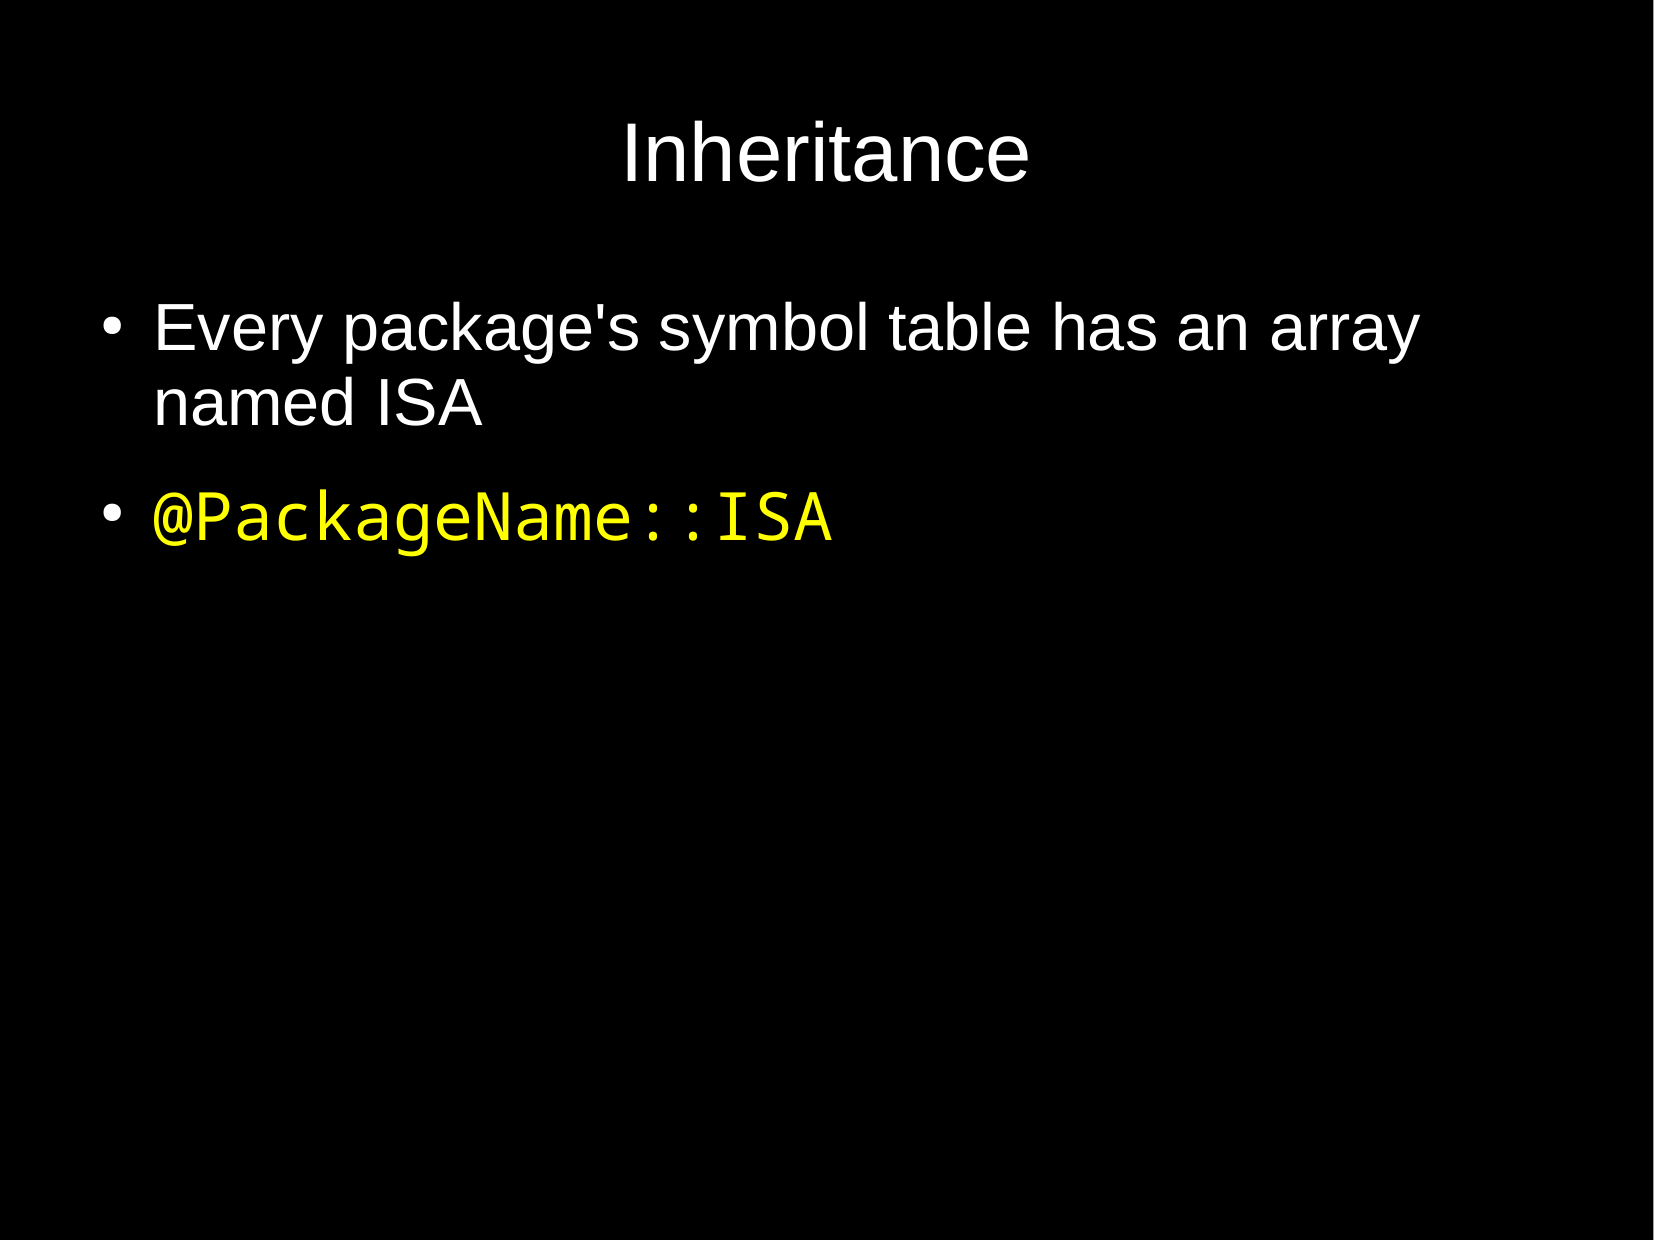

# Inheritance
Every package's symbol table has an array named ISA
@PackageName::ISA